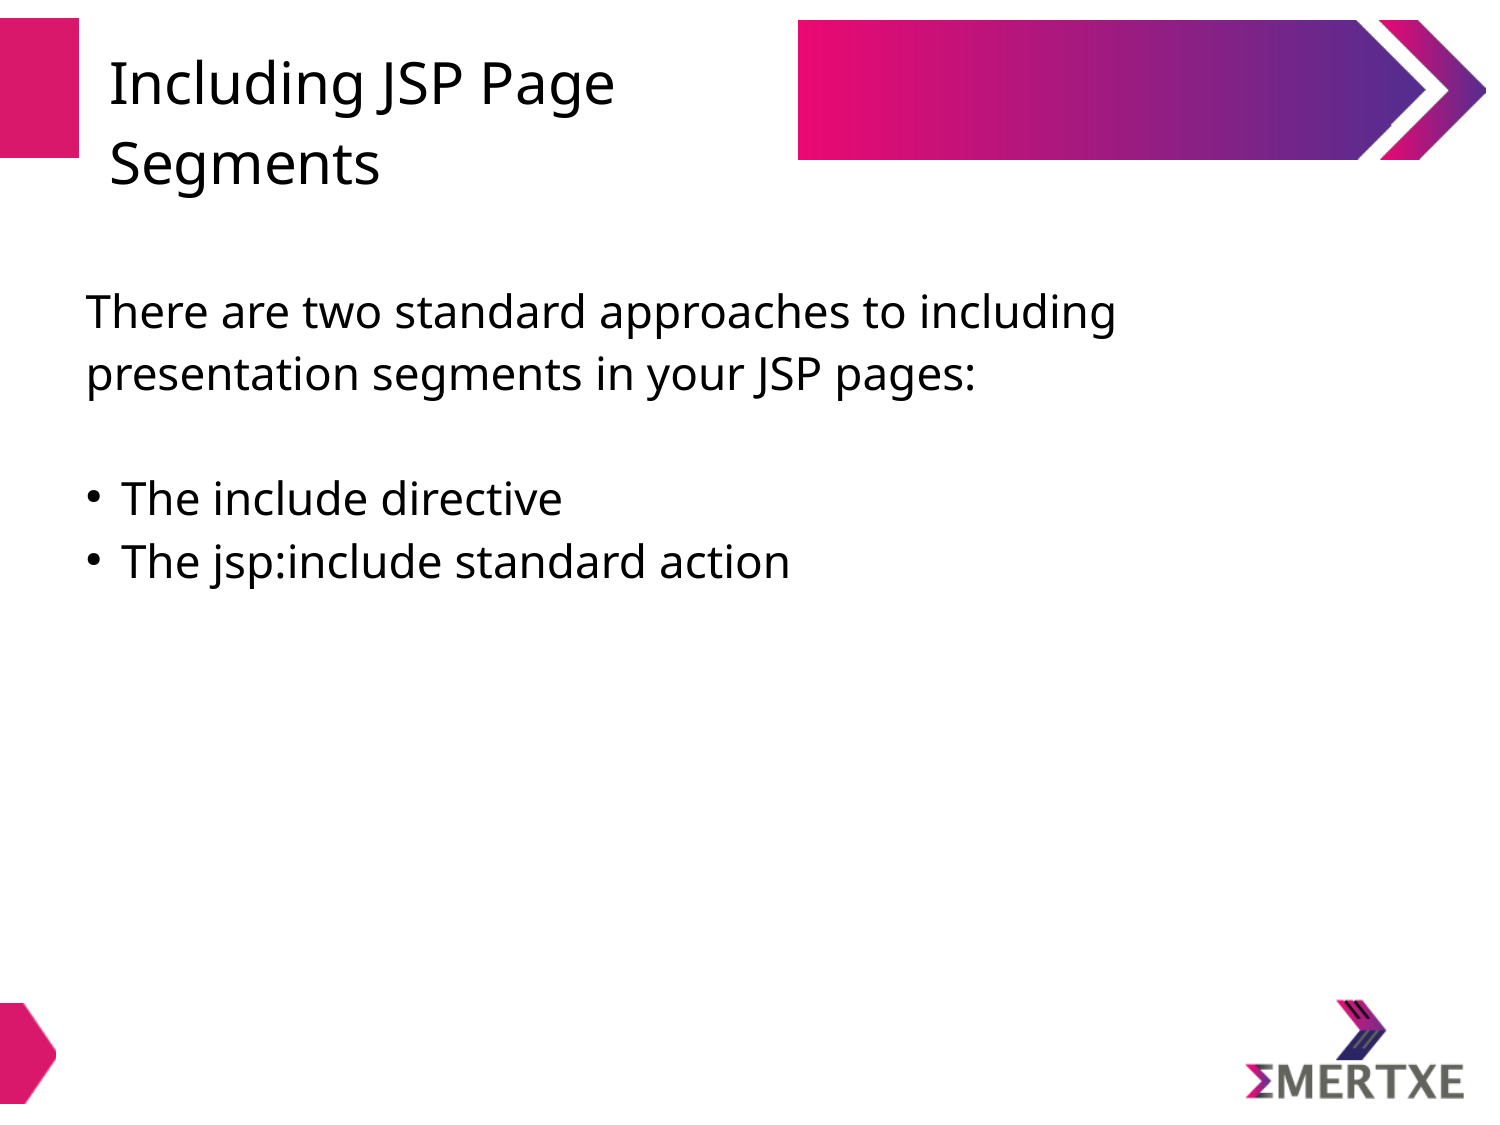

Including JSP Page Segments
There are two standard approaches to including presentation segments in your JSP pages:
The include directive
The jsp:include standard action